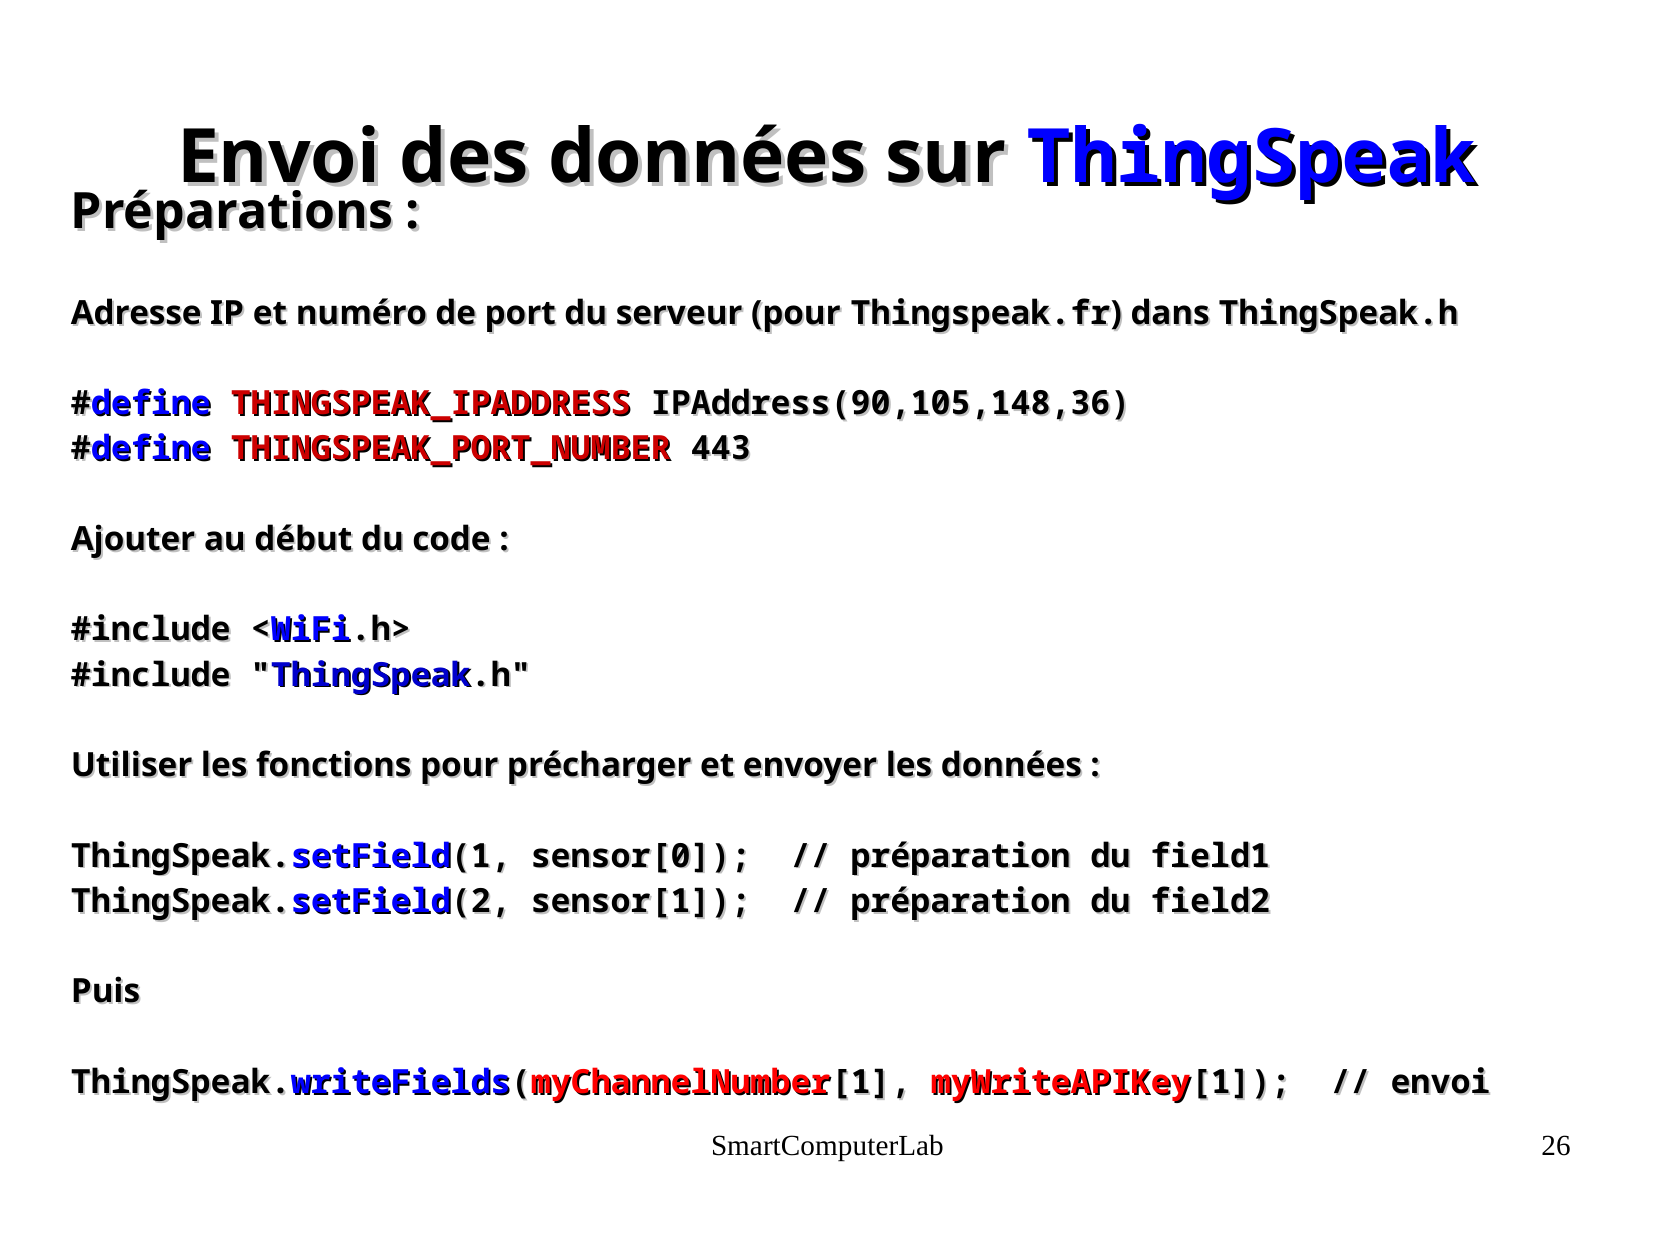

# Envoi des données sur ThingSpeak
Préparations :
Adresse IP et numéro de port du serveur (pour Thingspeak.fr) dans ThingSpeak.h
#define THINGSPEAK_IPADDRESS IPAddress(90,105,148,36)
#define THINGSPEAK_PORT_NUMBER 443
Ajouter au début du code :
#include <WiFi.h>
#include "ThingSpeak.h"
Utiliser les fonctions pour précharger et envoyer les données :
ThingSpeak.setField(1, sensor[0]); // préparation du field1
ThingSpeak.setField(2, sensor[1]); // préparation du field2
Puis
ThingSpeak.writeFields(myChannelNumber[1], myWriteAPIKey[1]); // envoi
SmartComputerLab
26